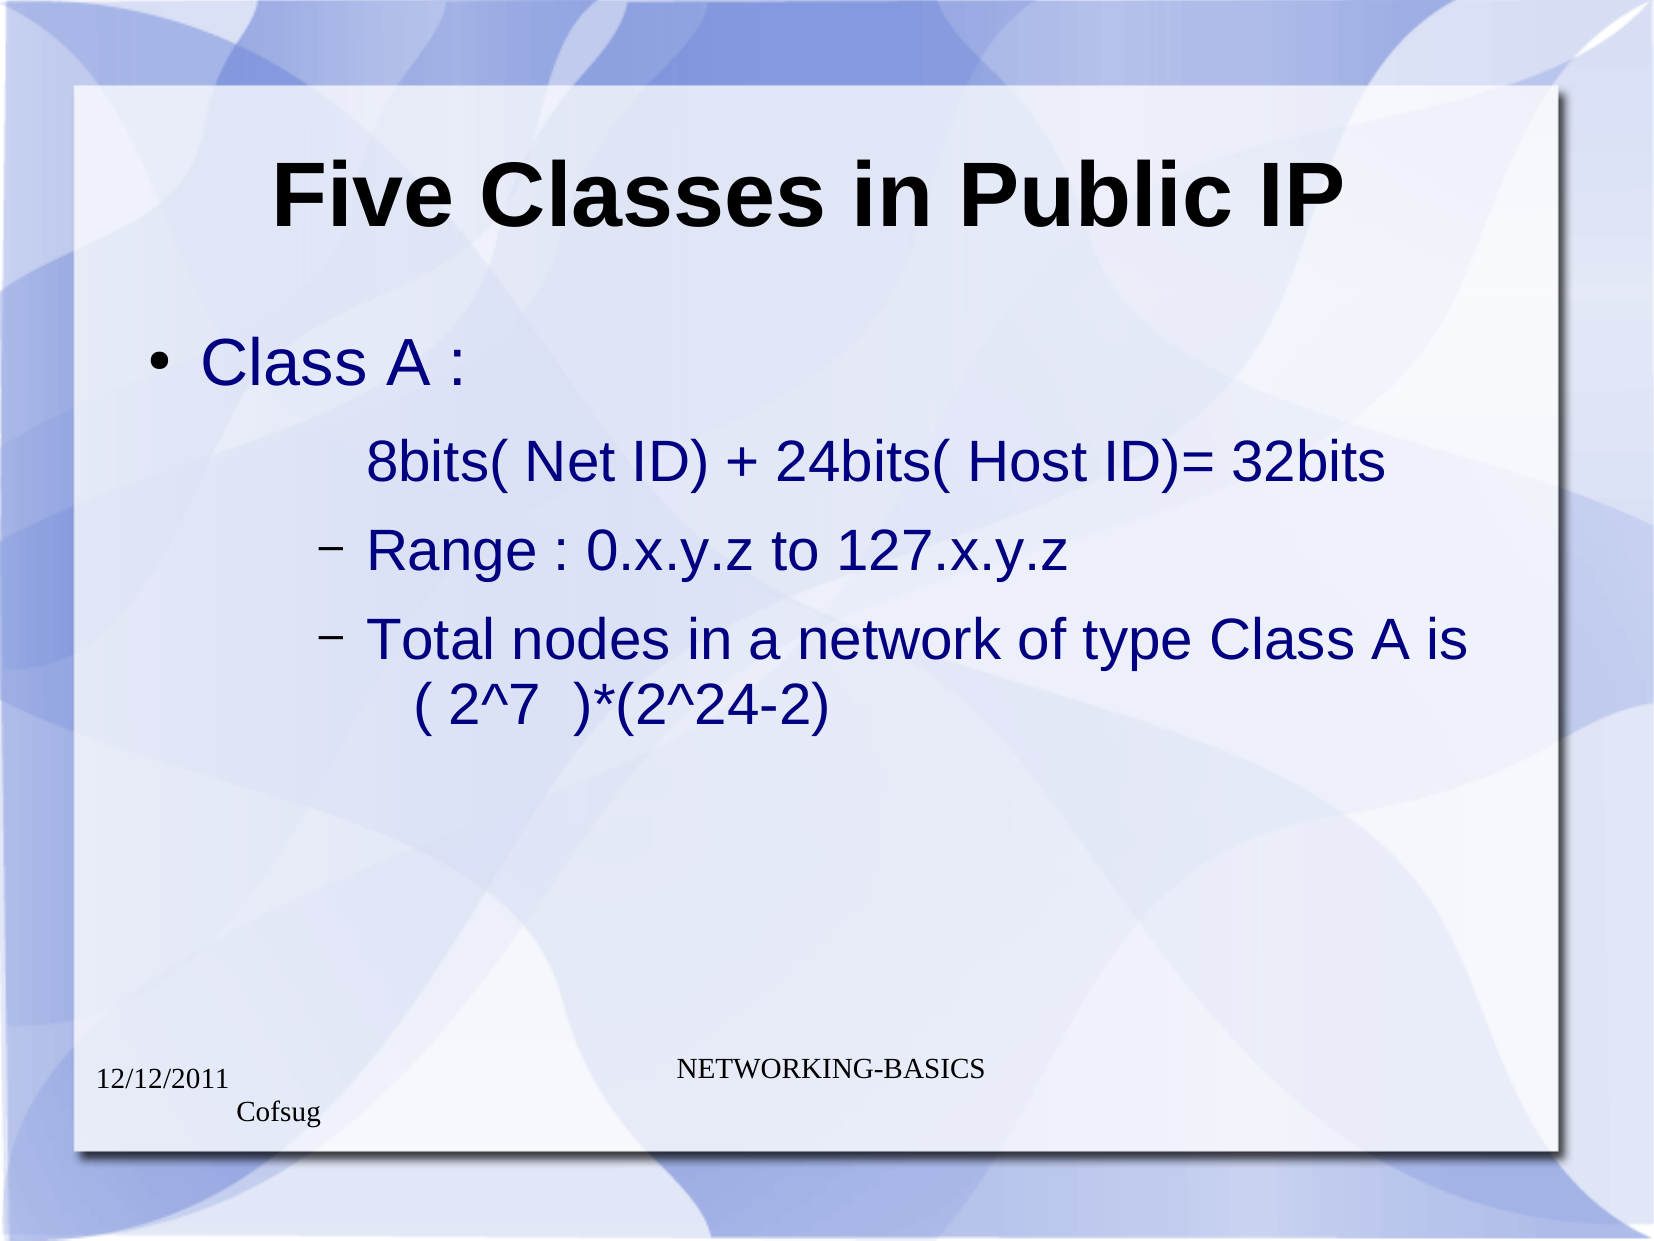

# Five Classes in Public IP
Class A :
8bits( Net ID) + 24bits( Host ID)= 32bits
Range : 0.x.y.z to 127.x.y.z
Total nodes in a network of type Class A is ( 2^7 )*(2^24-2)